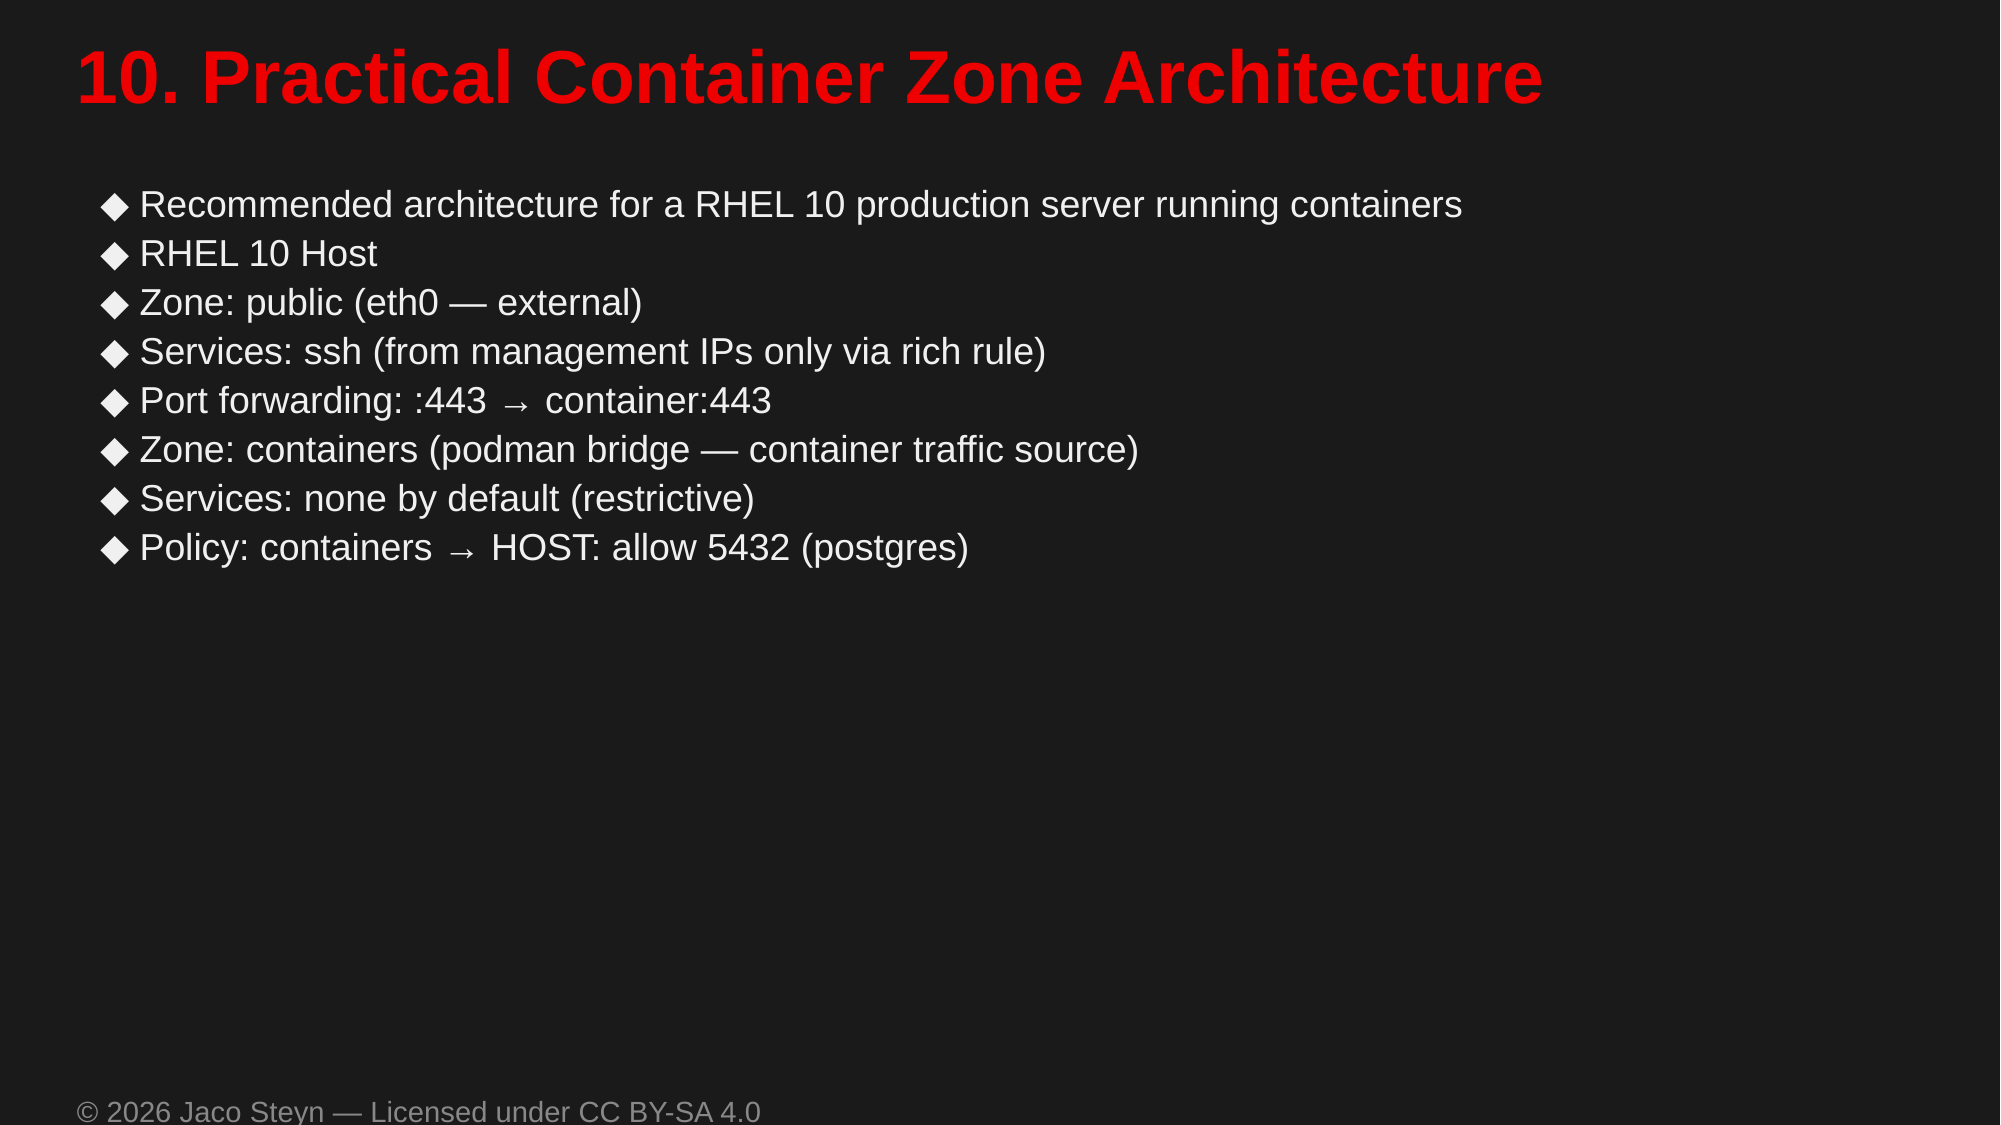

10. Practical Container Zone Architecture
◆ Recommended architecture for a RHEL 10 production server running containers
◆ RHEL 10 Host
◆ Zone: public (eth0 — external)
◆ Services: ssh (from management IPs only via rich rule)
◆ Port forwarding: :443 → container:443
◆ Zone: containers (podman bridge — container traffic source)
◆ Services: none by default (restrictive)
◆ Policy: containers → HOST: allow 5432 (postgres)
© 2026 Jaco Steyn — Licensed under CC BY-SA 4.0